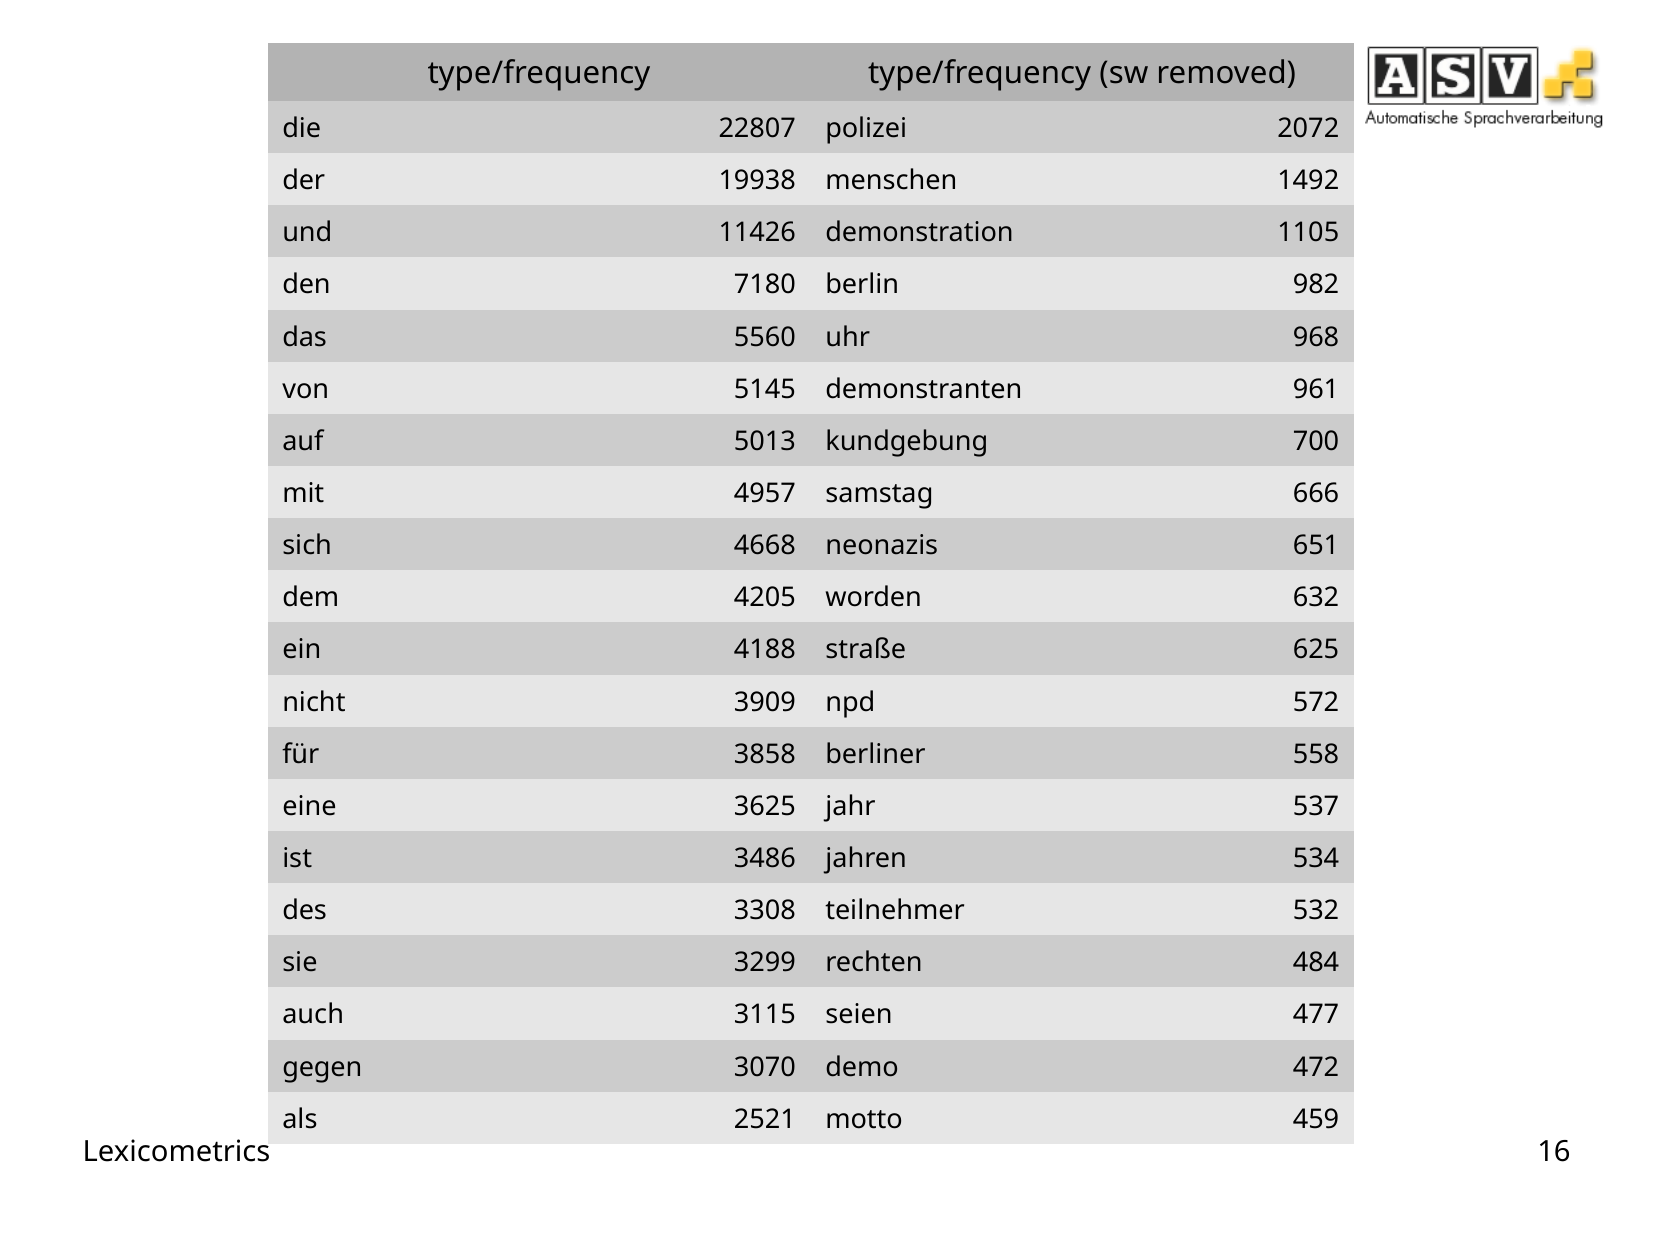

| type/frequency | | type/frequency (sw removed) | |
| --- | --- | --- | --- |
| die | 22807 | polizei | 2072 |
| der | 19938 | menschen | 1492 |
| und | 11426 | demonstration | 1105 |
| den | 7180 | berlin | 982 |
| das | 5560 | uhr | 968 |
| von | 5145 | demonstranten | 961 |
| auf | 5013 | kundgebung | 700 |
| mit | 4957 | samstag | 666 |
| sich | 4668 | neonazis | 651 |
| dem | 4205 | worden | 632 |
| ein | 4188 | straße | 625 |
| nicht | 3909 | npd | 572 |
| für | 3858 | berliner | 558 |
| eine | 3625 | jahr | 537 |
| ist | 3486 | jahren | 534 |
| des | 3308 | teilnehmer | 532 |
| sie | 3299 | rechten | 484 |
| auch | 3115 | seien | 477 |
| gegen | 3070 | demo | 472 |
| als | 2521 | motto | 459 |
#
Lexicometrics
16